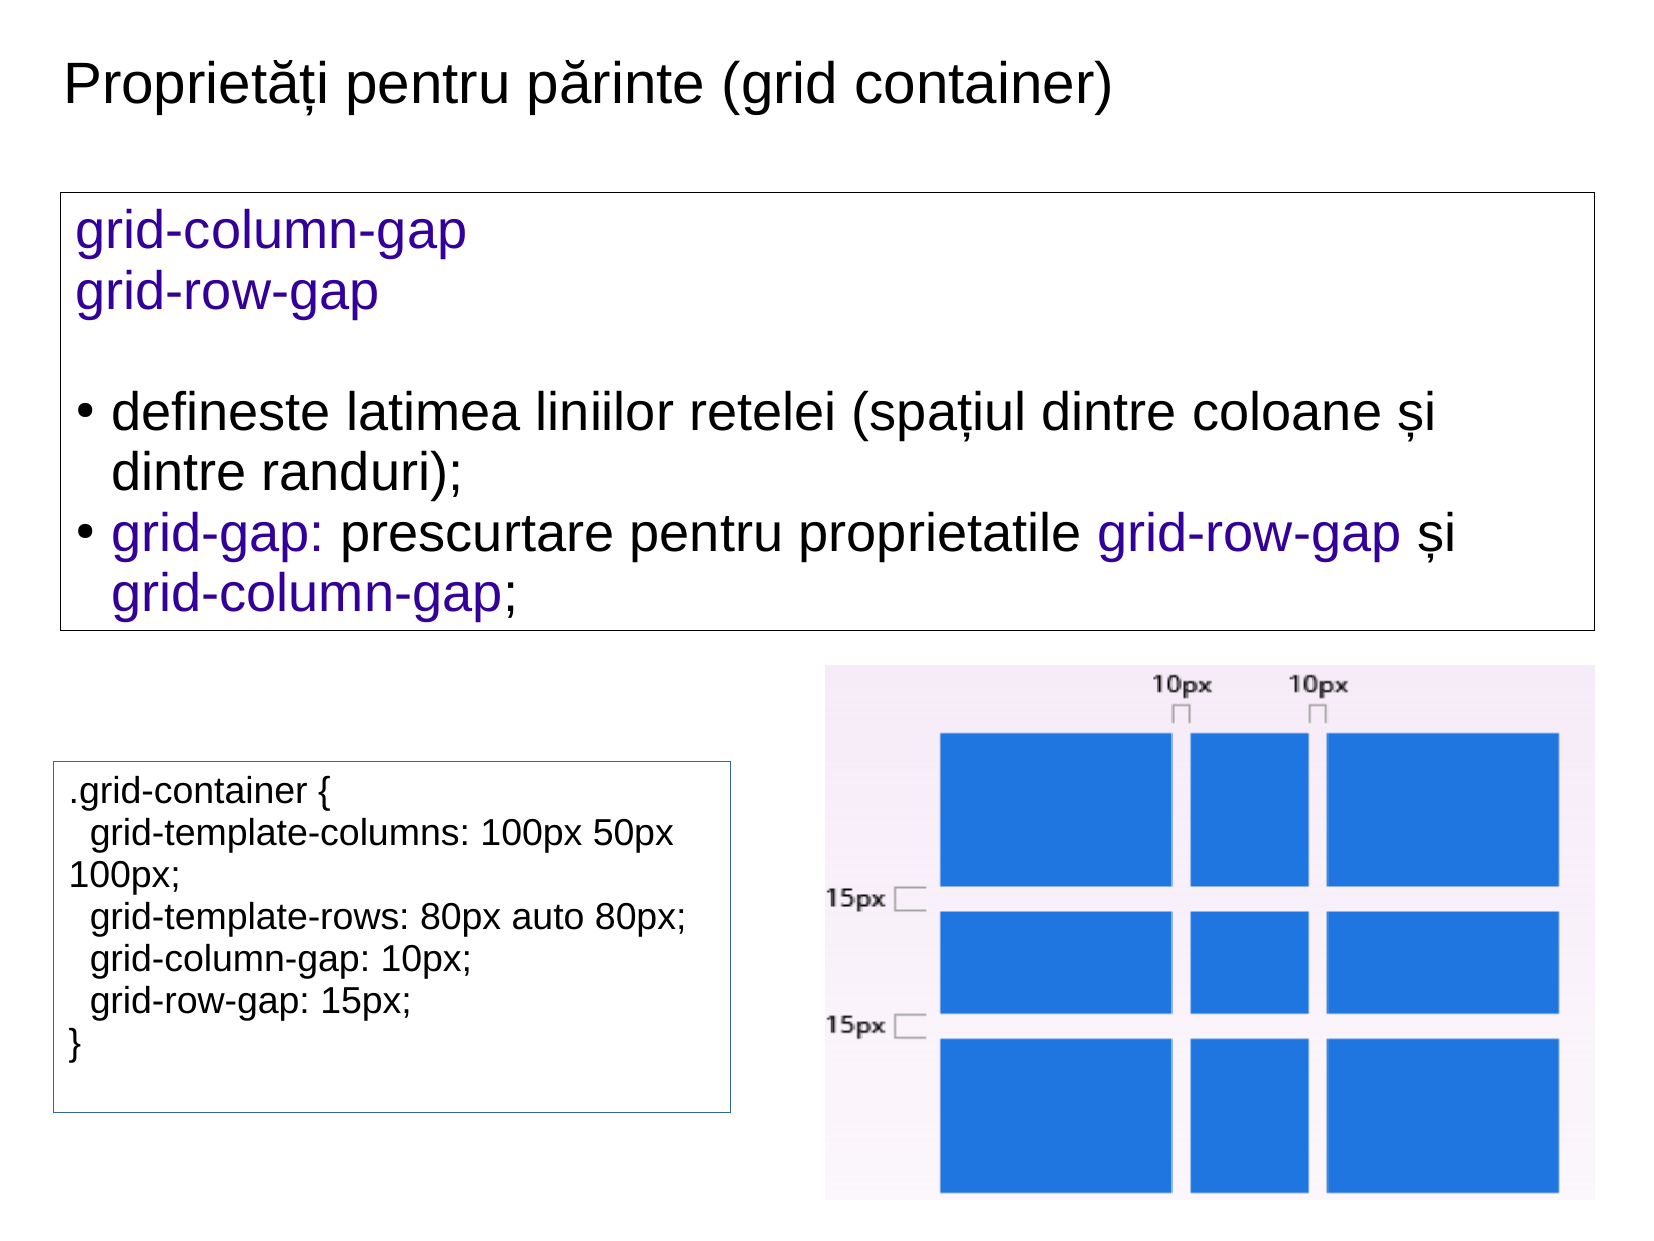

Proprietăți pentru părinte (grid container)
grid-column-gap
grid-row-gap
defineste latimea liniilor retelei (spațiul dintre coloane și dintre randuri);
grid-gap: prescurtare pentru proprietatile grid-row-gap și grid-column-gap;
.grid-container {
 grid-template-columns: 100px 50px 100px;
 grid-template-rows: 80px auto 80px;
 grid-column-gap: 10px;
 grid-row-gap: 15px;
}